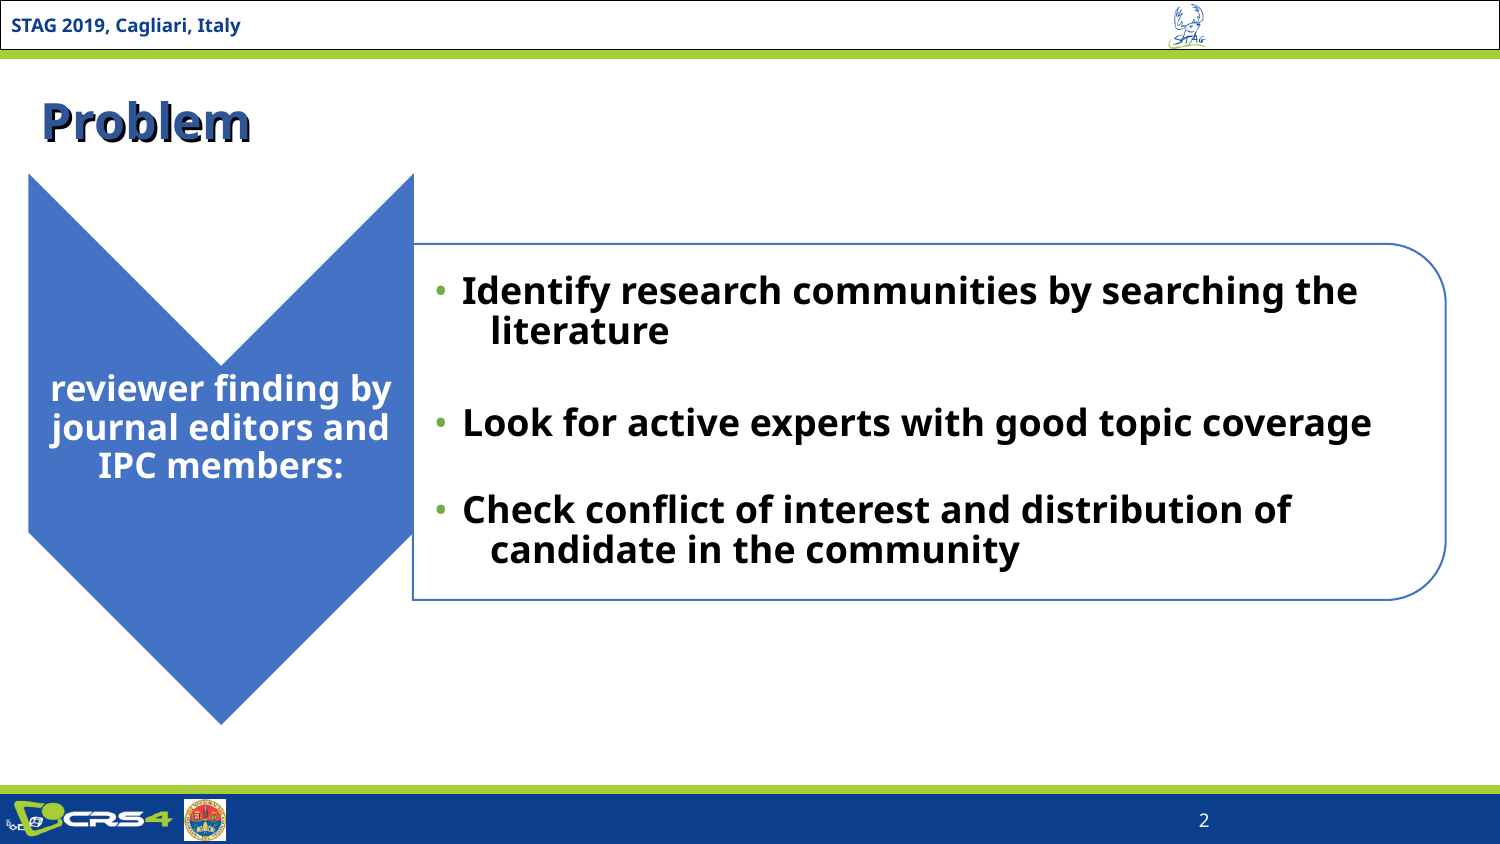

# Problem
reviewer finding by journal editors and IPC members:
Identify research communities by searching the literature
Look for active experts with good topic coverage
Check conflict of interest and distribution of candidate in the community
1